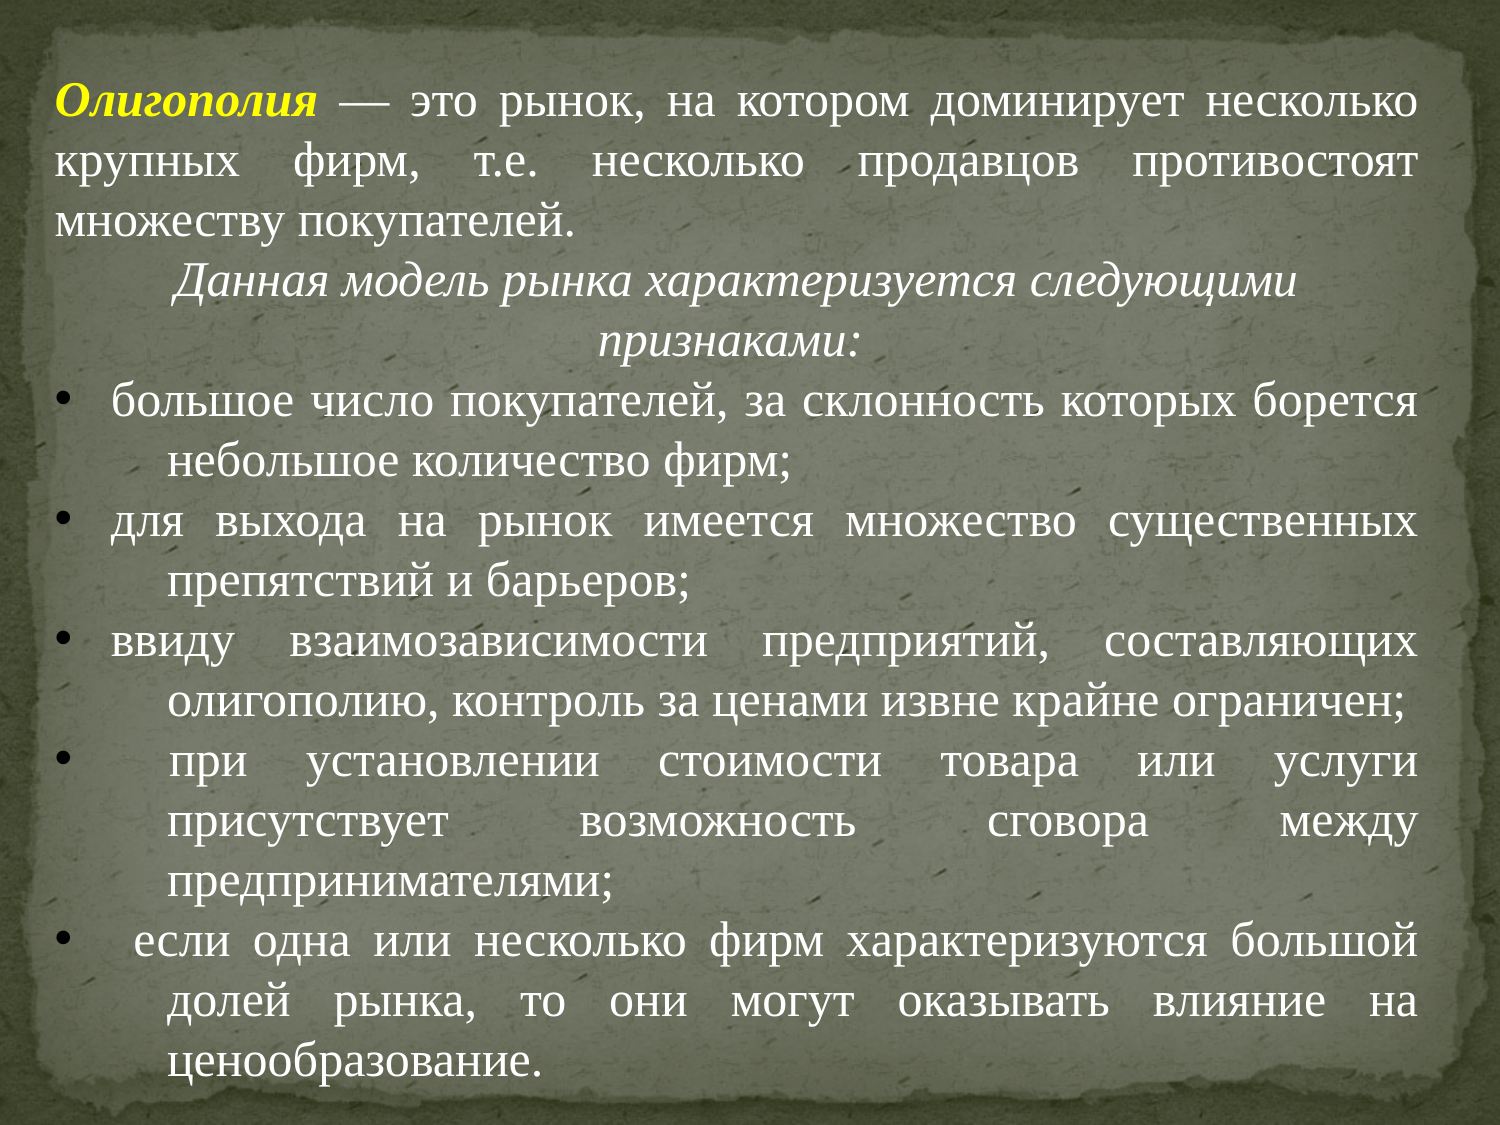

Олигополия — это рынок, на котором доминирует несколько крупных фирм, т.е. несколько продавцов противостоят множеству покупателей.
Данная модель рынка характеризуется следующими признаками:
большое число покупателей, за склонность которых борется небольшое количество фирм;
для выхода на рынок имеется множество существенных препятствий и барьеров;
ввиду взаимозависимости предприятий, составляющих олигополию, контроль за ценами извне крайне ограничен;
 при установлении стоимости товара или услуги присутствует возможность сговора между предпринимателями;
 если одна или несколько фирм характеризуются большой долей рынка, то они могут оказывать влияние на ценообразование.